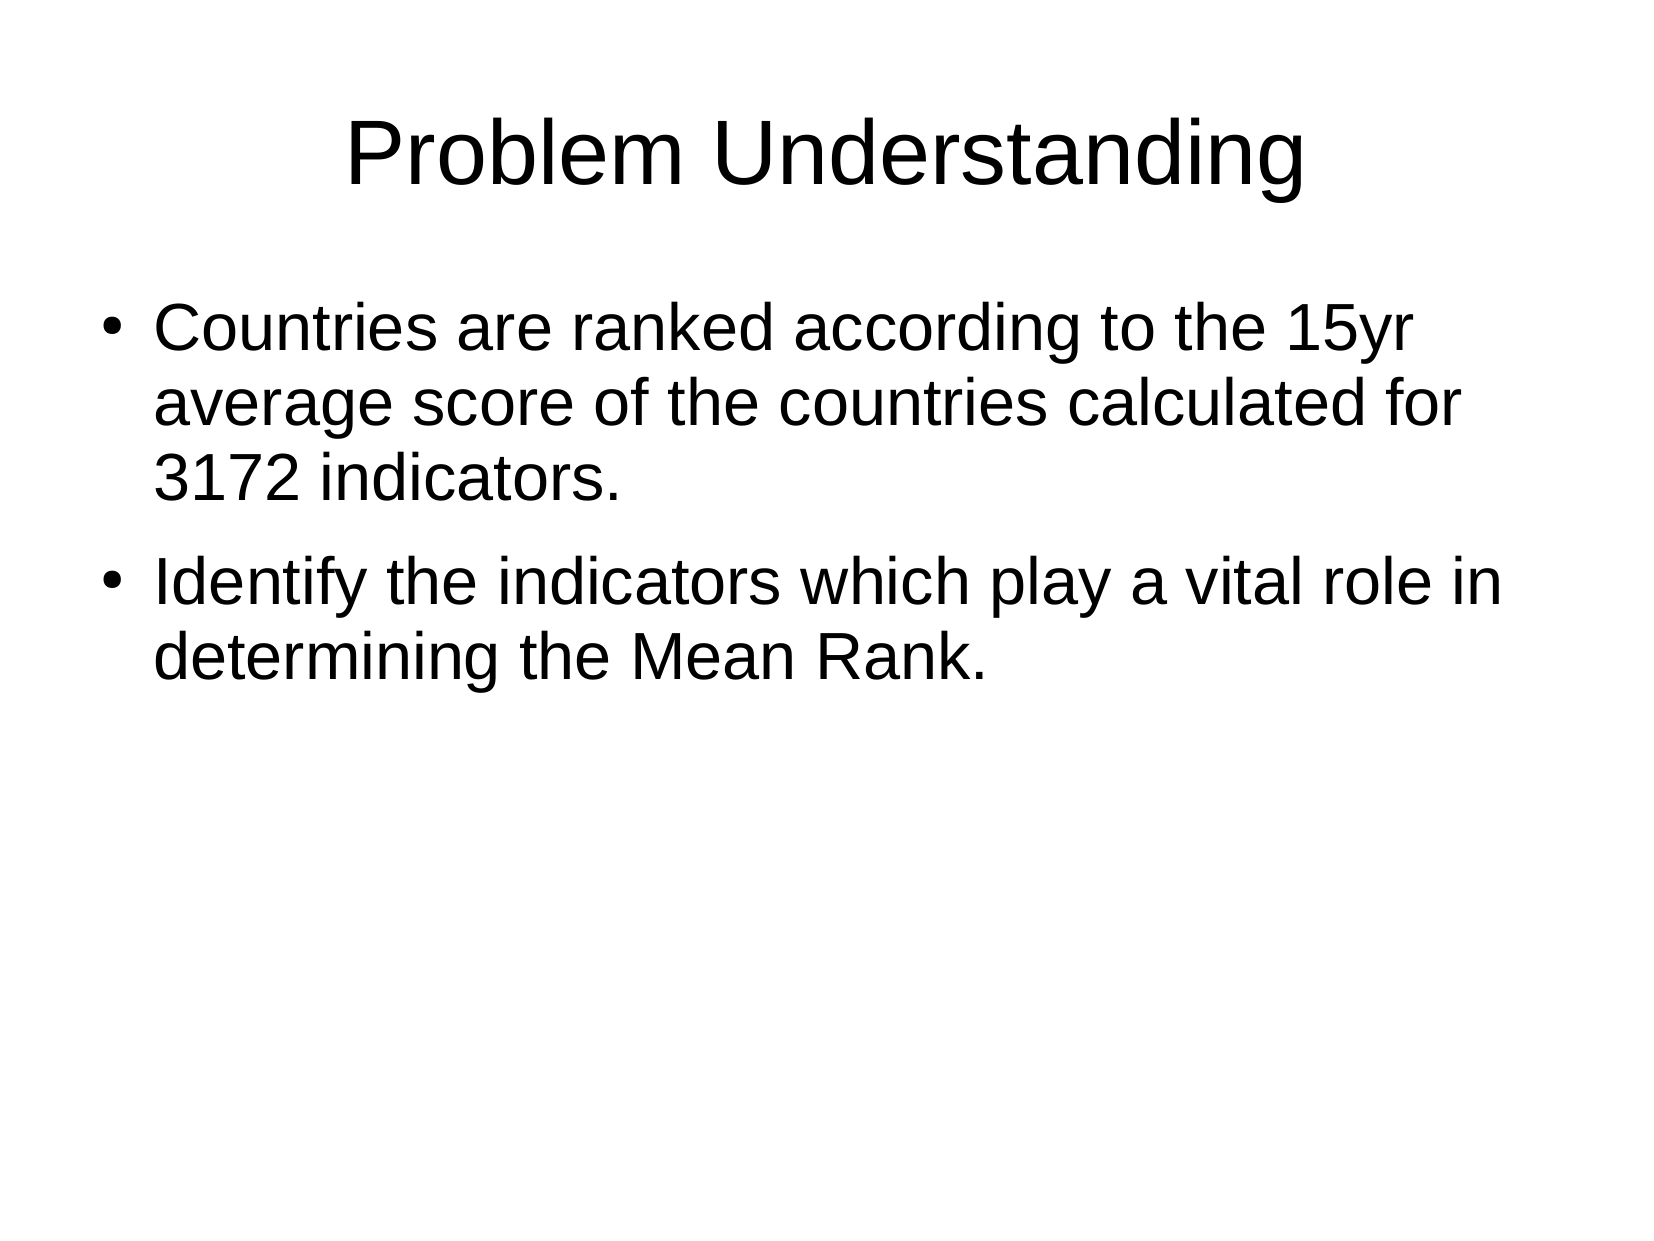

# Problem Understanding
Countries are ranked according to the 15yr average score of the countries calculated for 3172 indicators.
Identify the indicators which play a vital role in determining the Mean Rank.